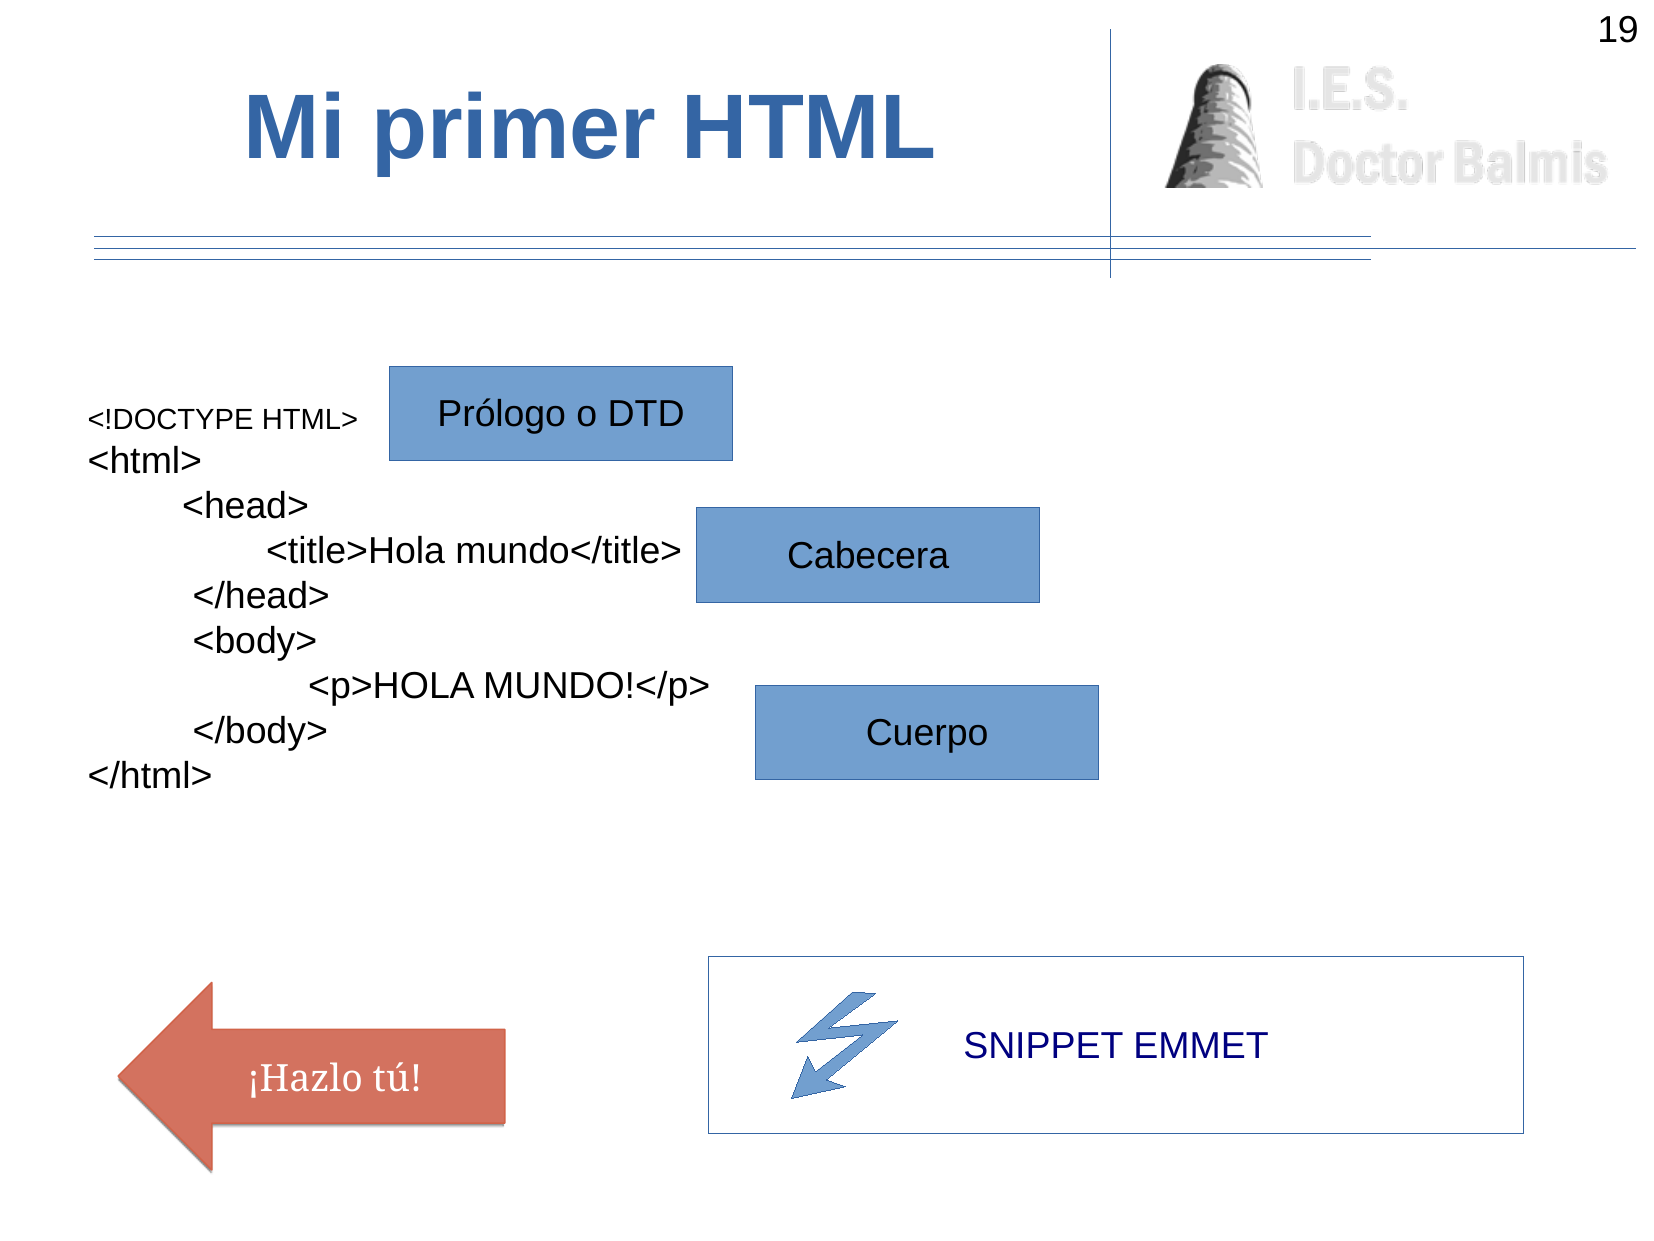

# Mi primer HTML
Prólogo o DTD
<!DOCTYPE HTML>
<html>
 <head>
 <title>Hola mundo</title>
 </head>
 <body>
 <p>HOLA MUNDO!</p>
 </body>
</html>
Cabecera
Cuerpo
SNIPPET EMMET
¡Hazlo tú!